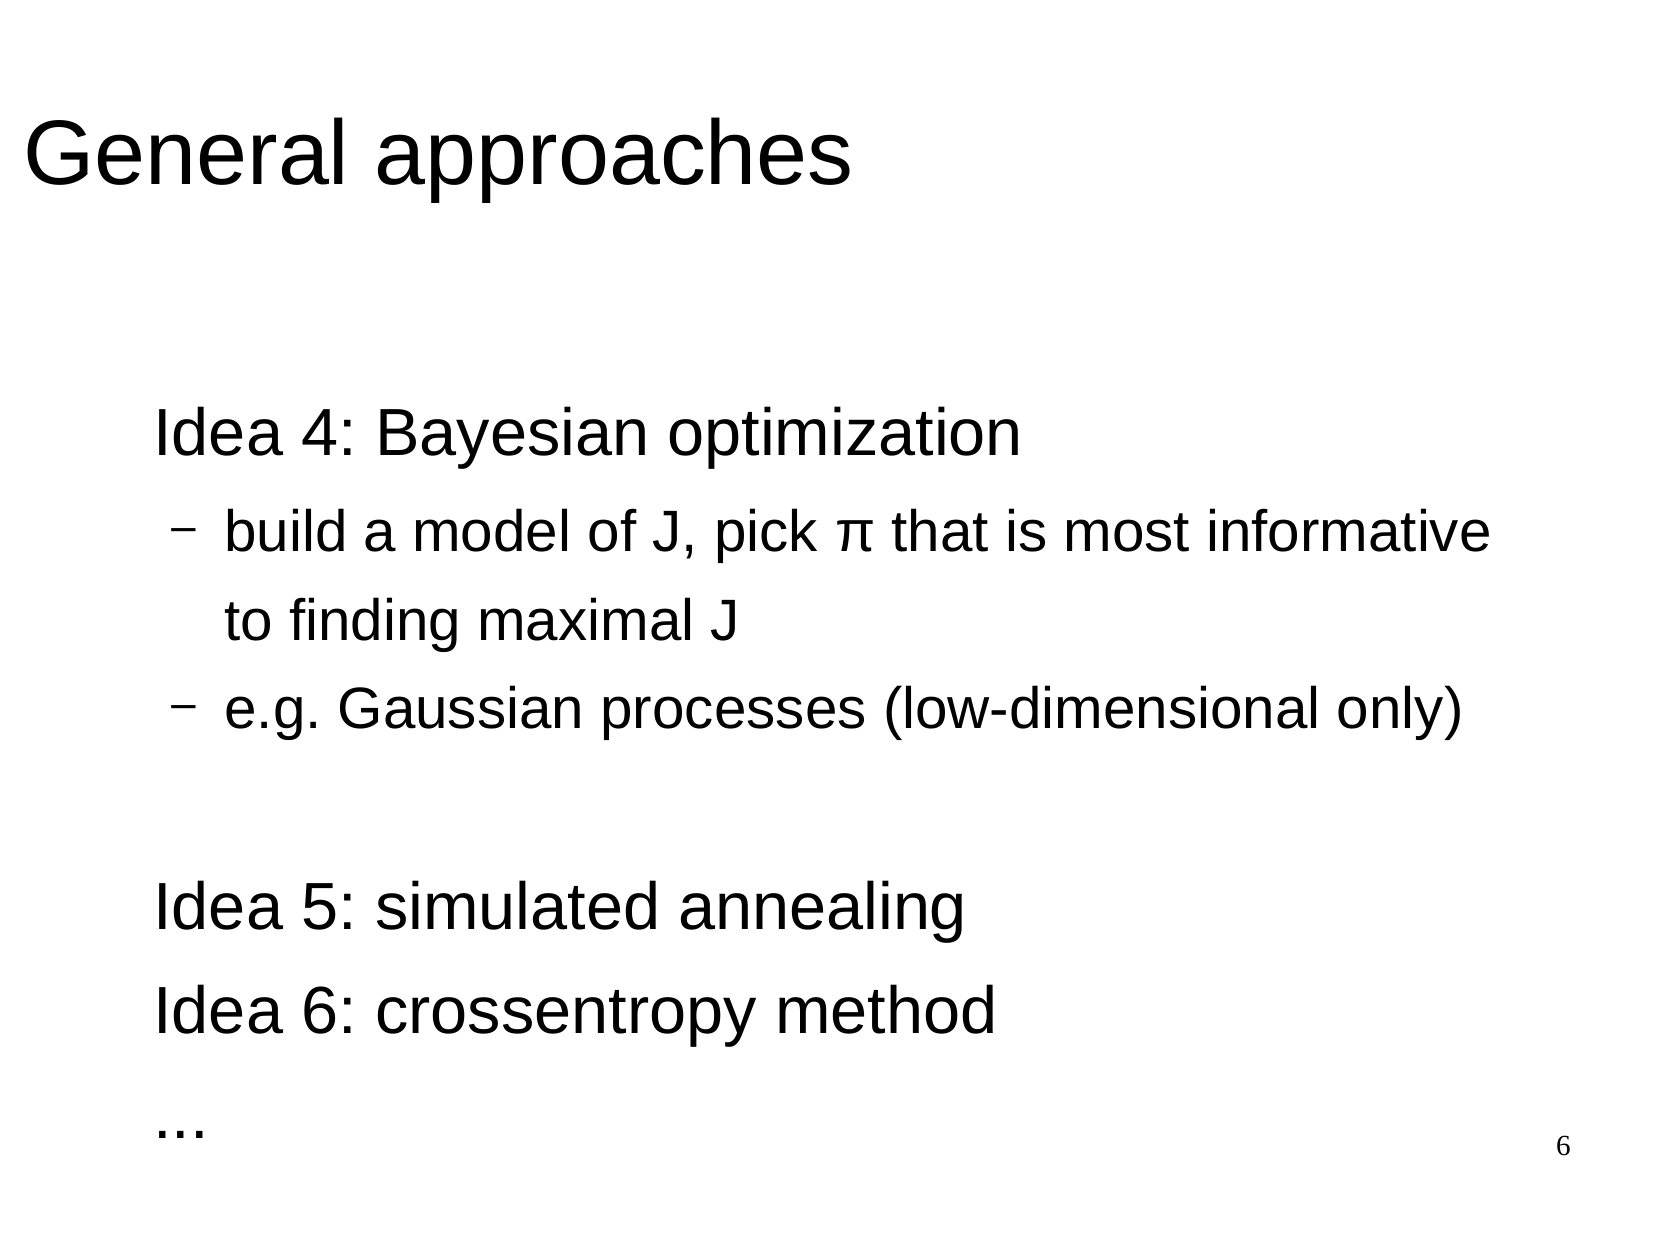

# General approaches
Idea 4: Bayesian optimization
build a model of J, pick π that is most informative
to finding maximal J
e.g. Gaussian processes (low-dimensional only)
Idea 5: simulated annealing
Idea 6: crossentropy method
...
6